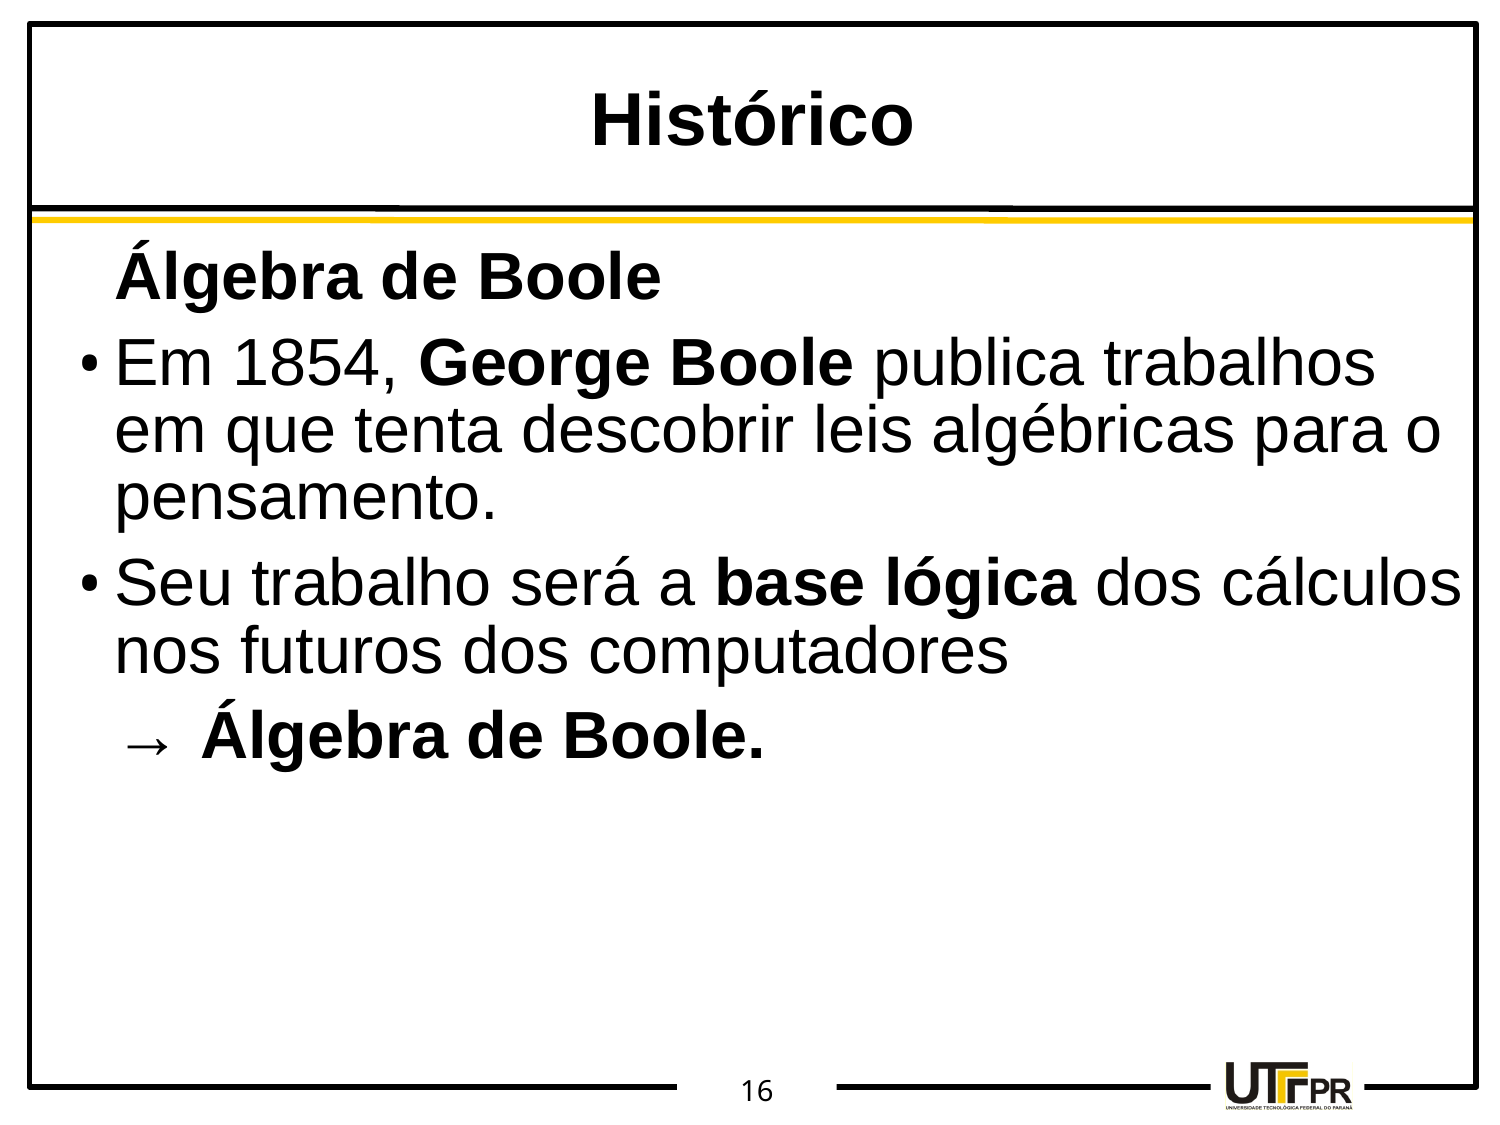

Histórico
# Álgebra de Boole
Em 1854, George Boole publica trabalhos em que tenta descobrir leis algébricas para o pensamento.
Seu trabalho será a base lógica dos cálculos nos futuros dos computadores
→ Álgebra de Boole.